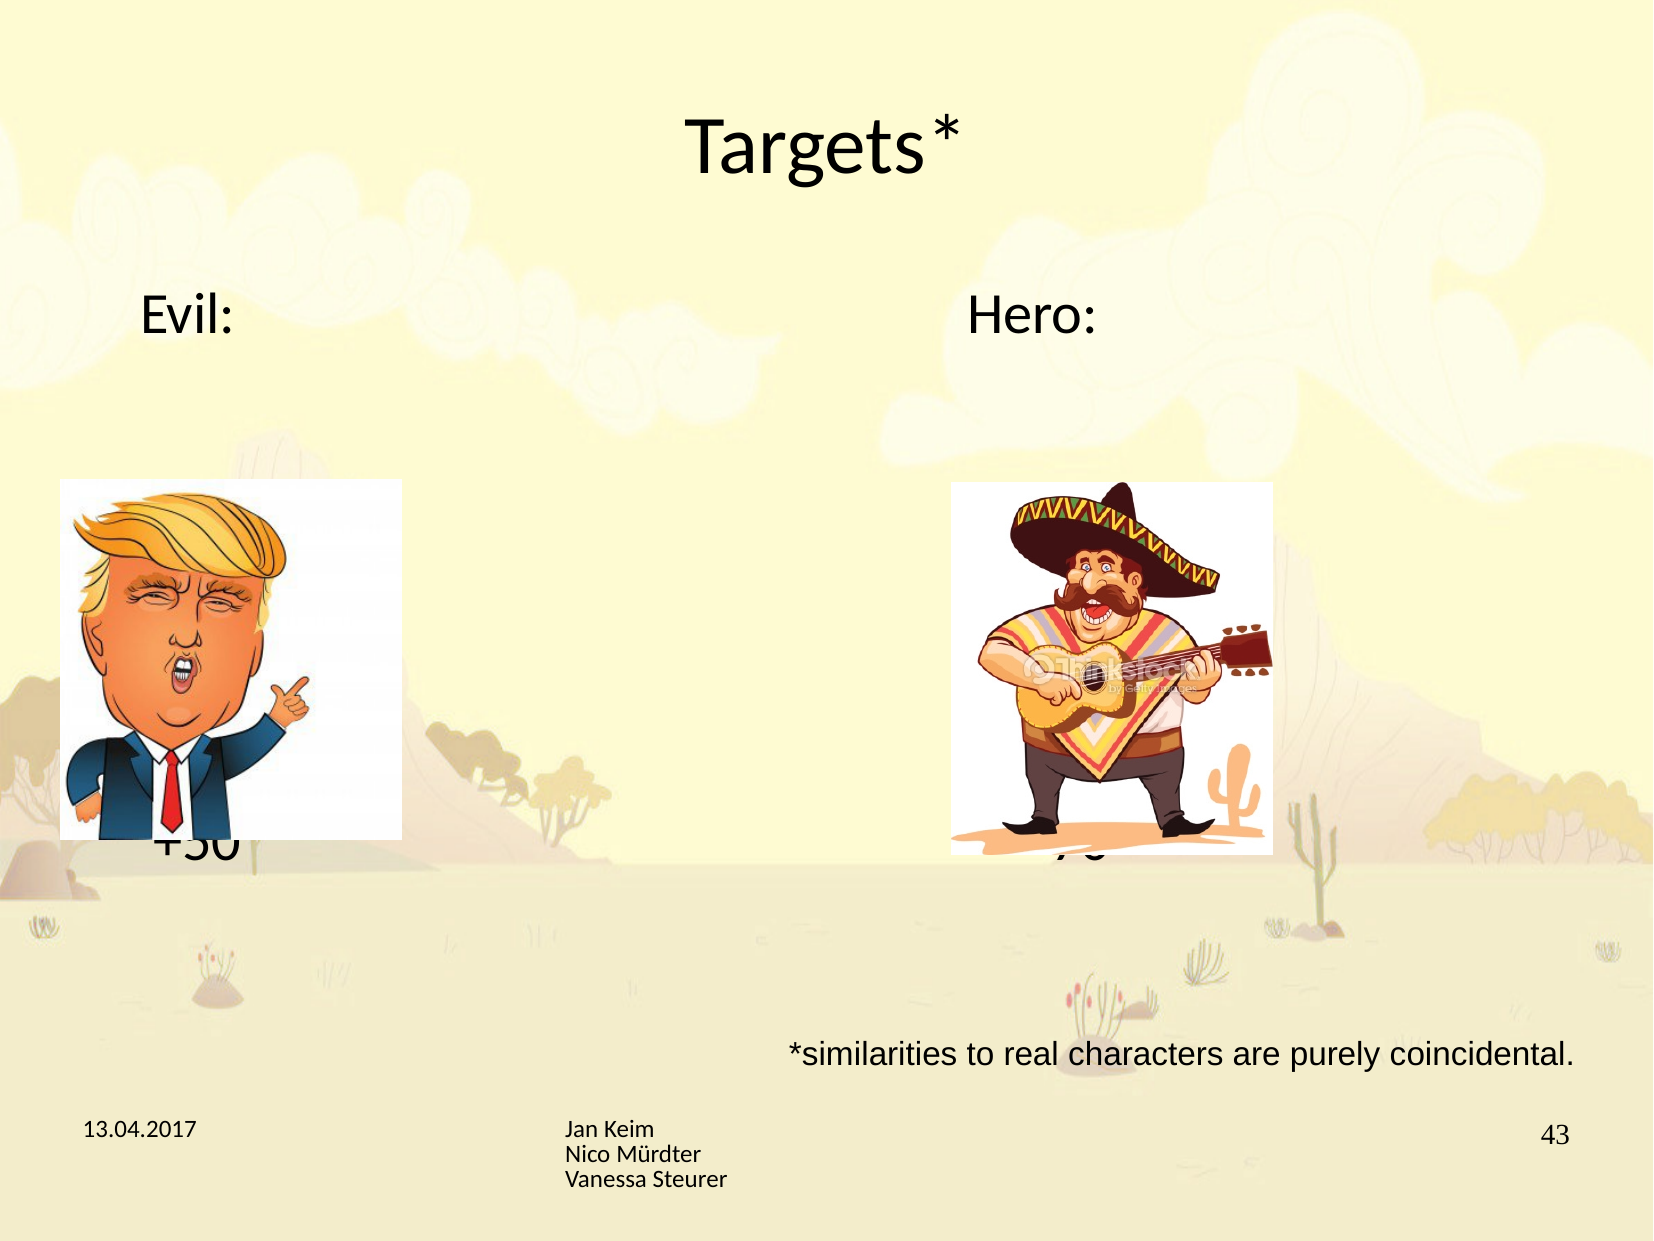

# Targets*
Evil:
 +50
 Hero:
 -70
*similarities to real characters are purely coincidental.